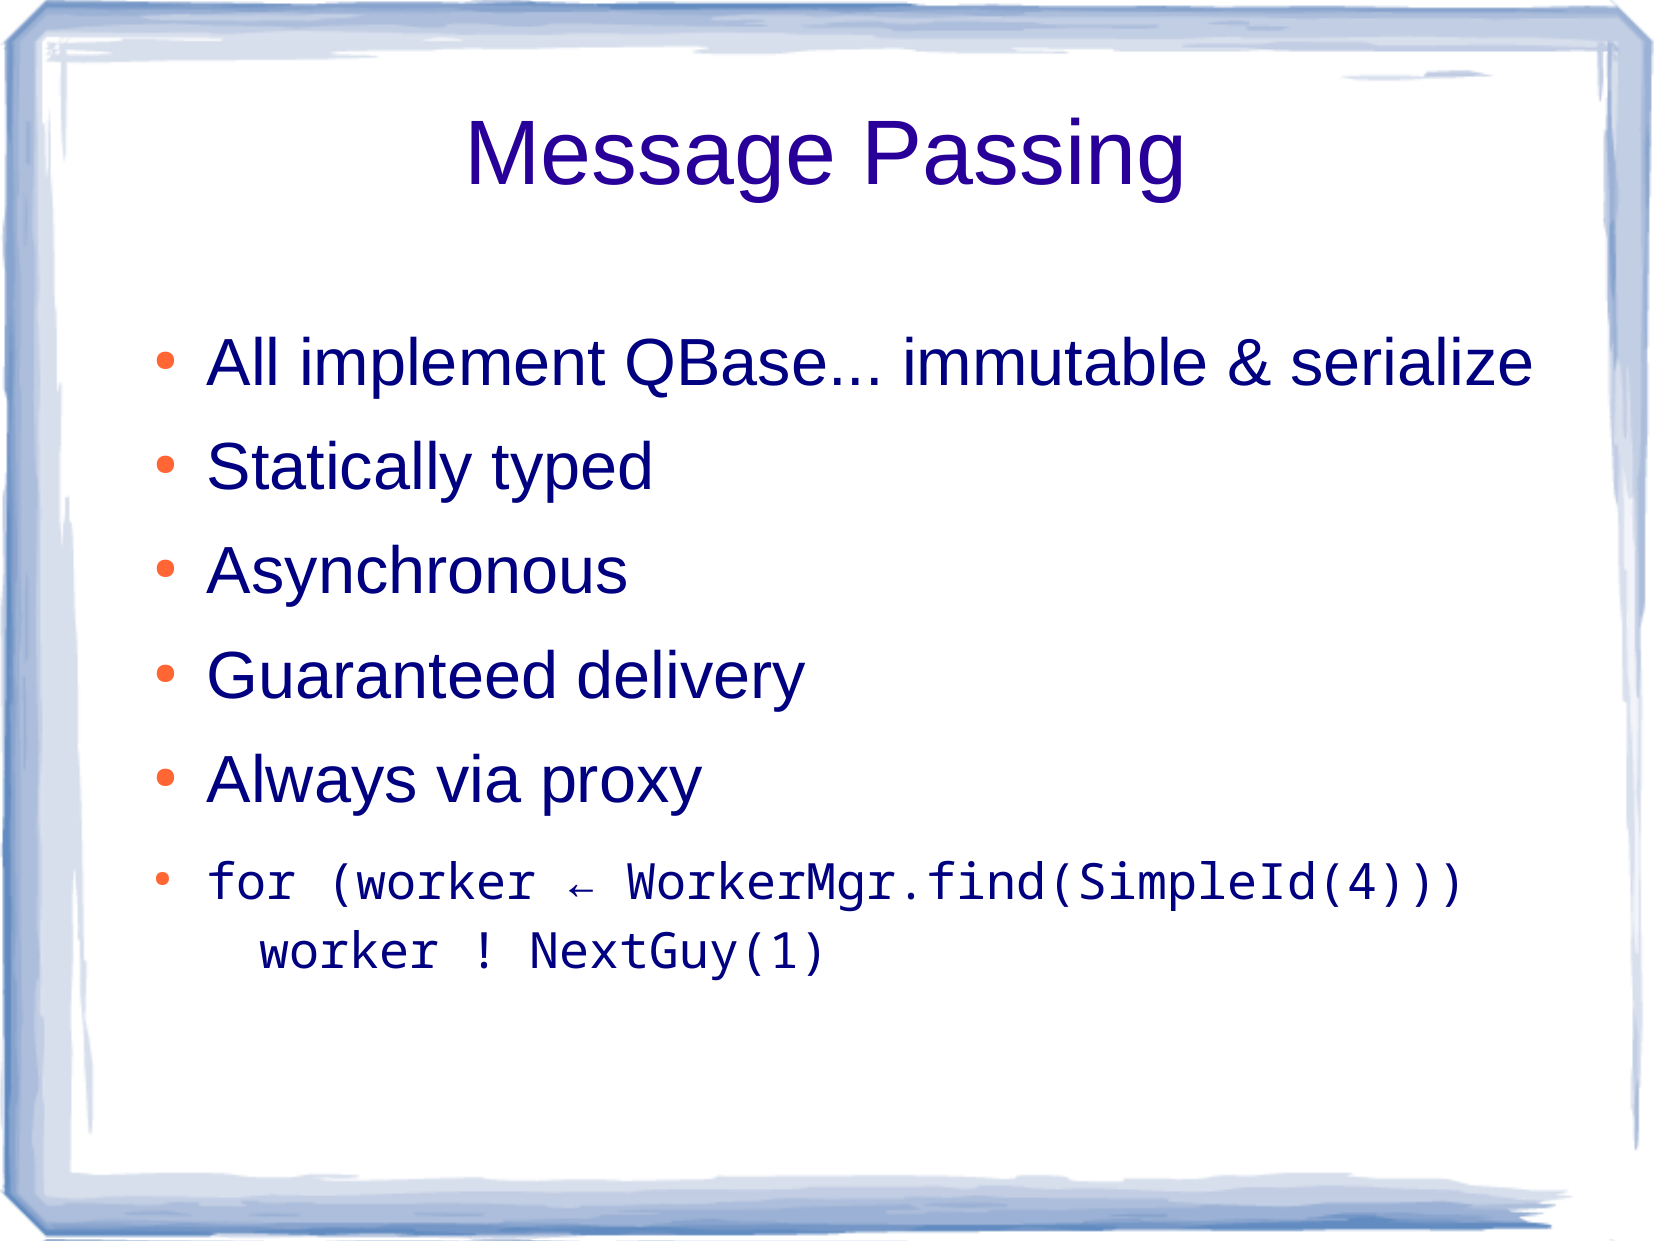

# Message Passing
All implement QBase... immutable & serialize
Statically typed
Asynchronous
Guaranteed delivery
Always via proxy
for (worker ← WorkerMgr.find(SimpleId(4)))
worker ! NextGuy(1)